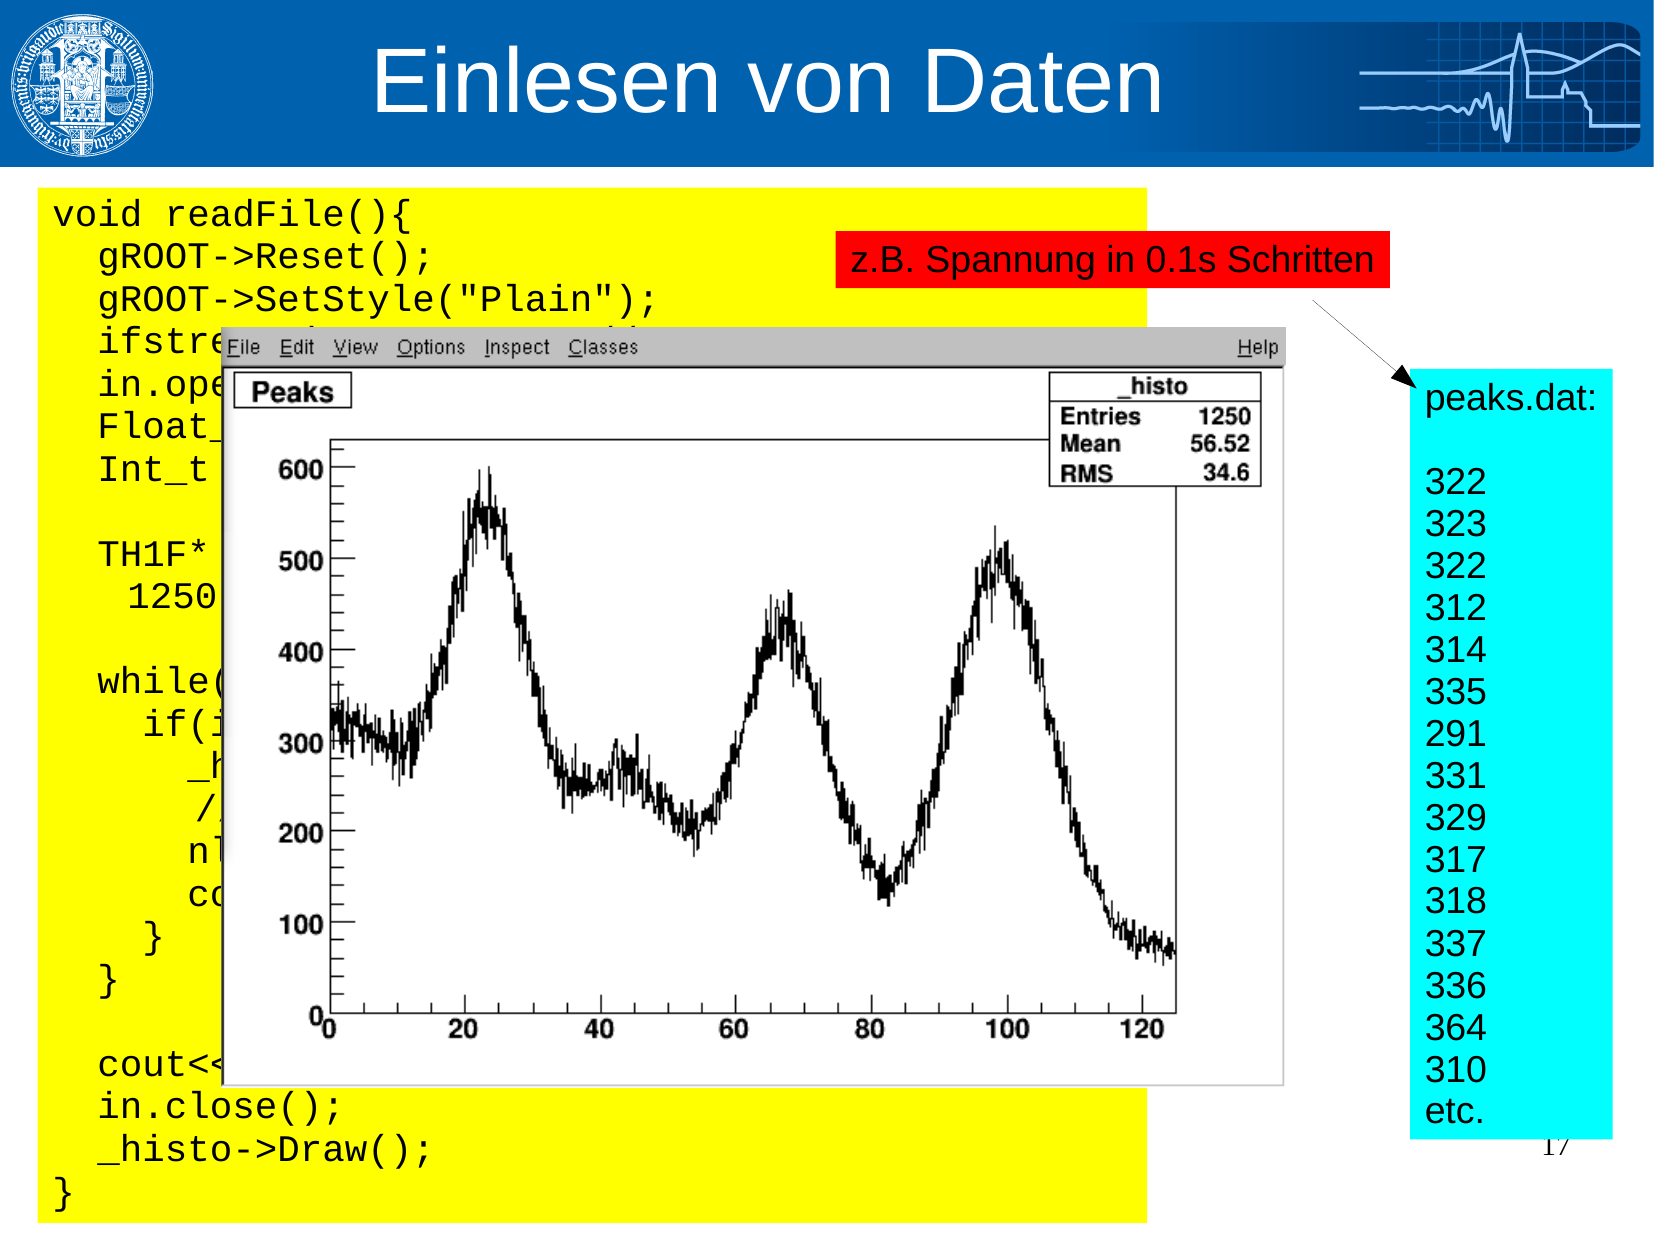

# Einlesen von Daten
void readFile(){
 gROOT->Reset();
 gROOT->SetStyle("Plain");
 ifstream in; //Input Stream
 in.open("peaks.dat"); //Oeffnen der Datei
 Float_t xi;
 Int_t nlines = 0;
 TH1F* _histo = new TH1F("_histo","Peaks",
	1250, 0., 125 );
 while( !in.eof() ){ //Bis zum Ende der Datei
 if(in >> xi){ //Einlesen einer Zeile
 _histo->SetBinContent( nlines, xi );
	 //Setzen des Bin Inhalts
 nlines++;
 cout << nlines << ": " << xi <<endl;
 }
 }
 cout<<"found "<<nlines<<" data points"<<endl;
 in.close();
 _histo->Draw();
}
z.B. Spannung in 0.1s Schritten
peaks.dat:
322
323
322
312
314
335
291
331
329
317
318
337
336
364
310
etc.
Julian Glatzer - ROOT Einführung
17